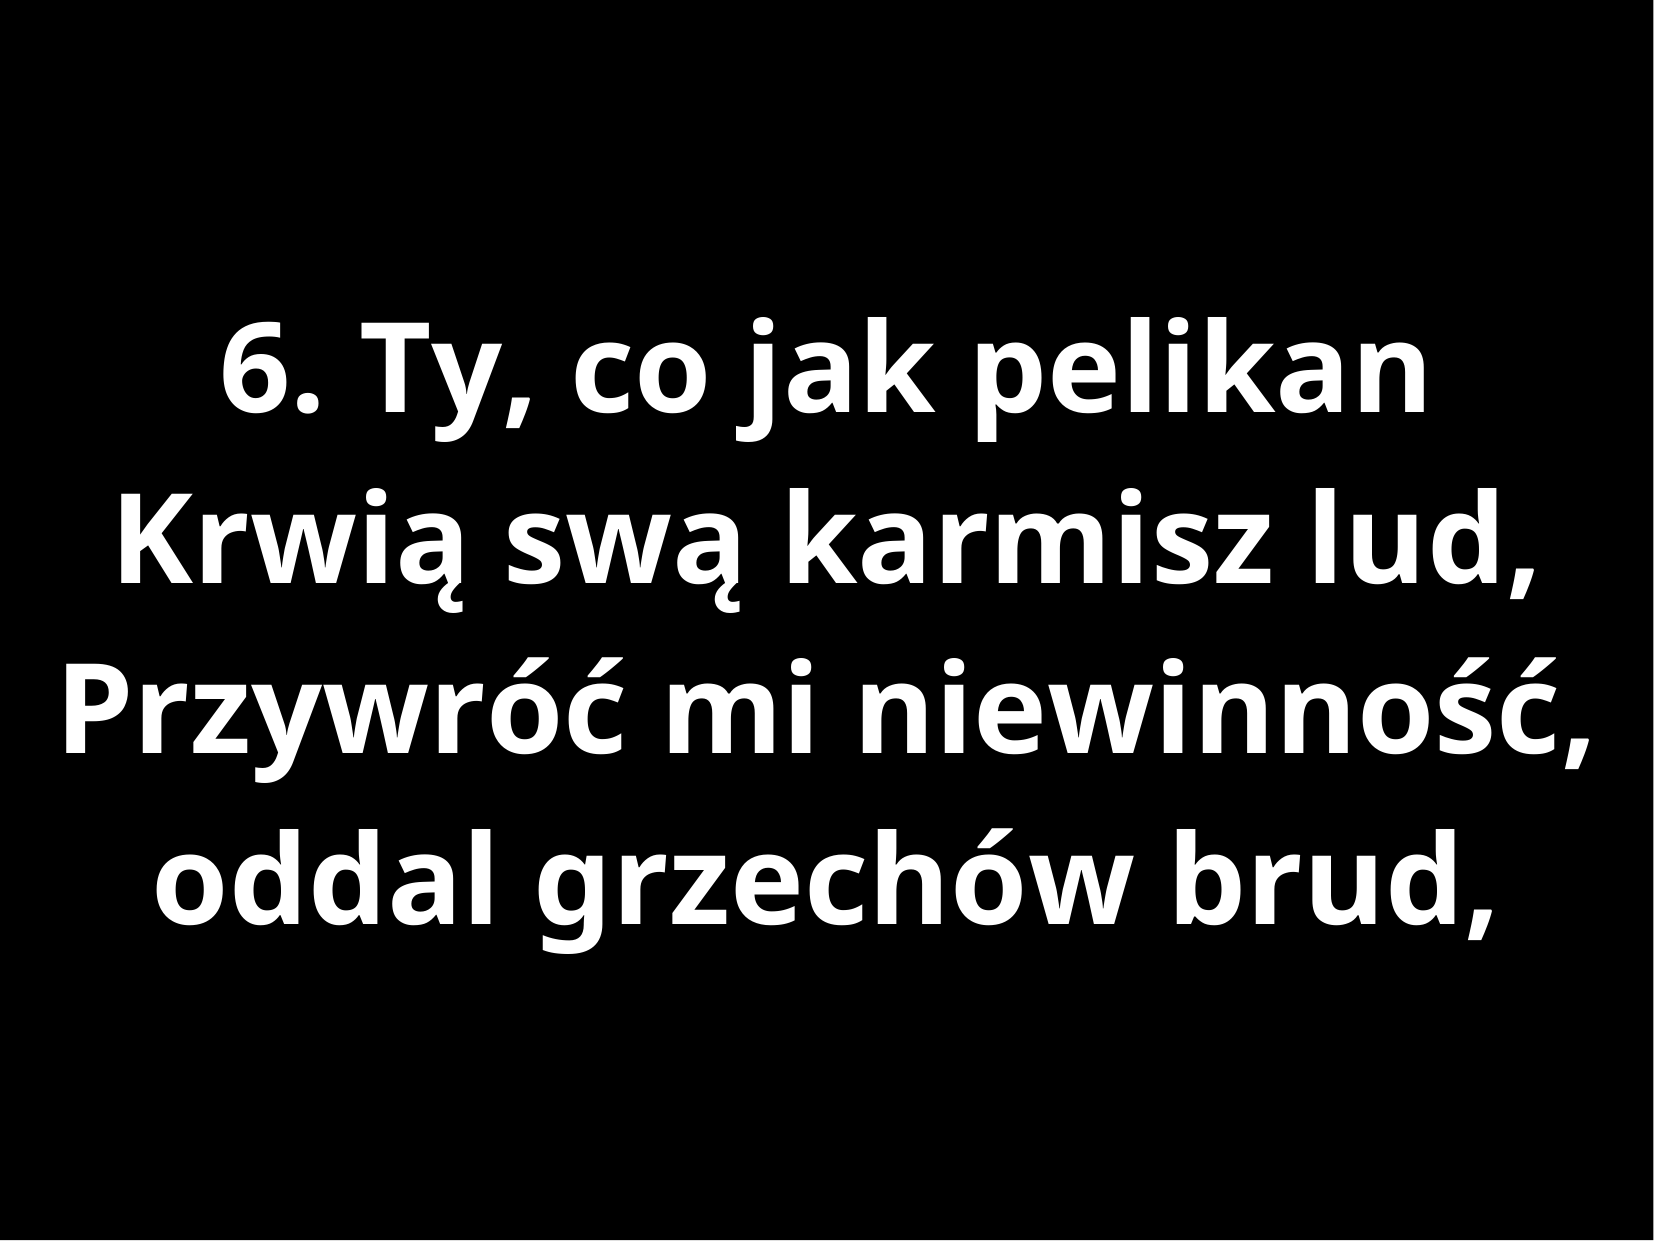

# 6. Ty, co jak pelikan Krwią swą karmisz lud, Przywróć mi niewinność, oddal grzechów brud,